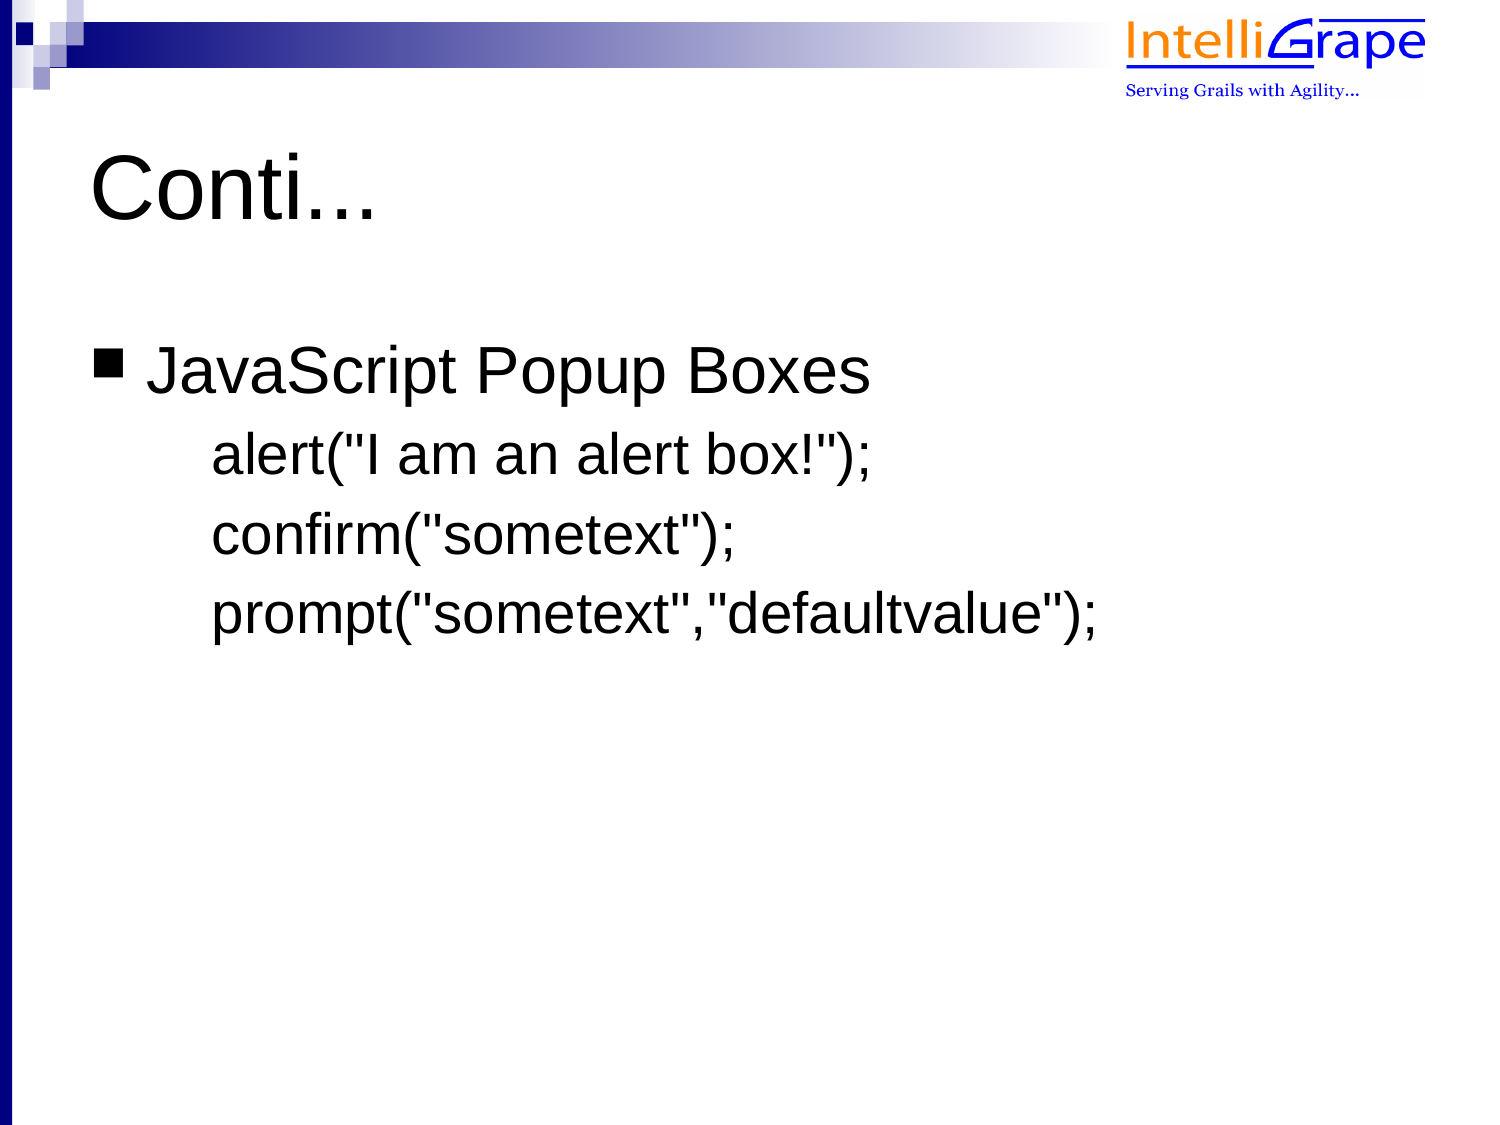

# Conti...
JavaScript Popup Boxes
alert("I am an alert box!");
confirm("sometext");
prompt("sometext","defaultvalue");